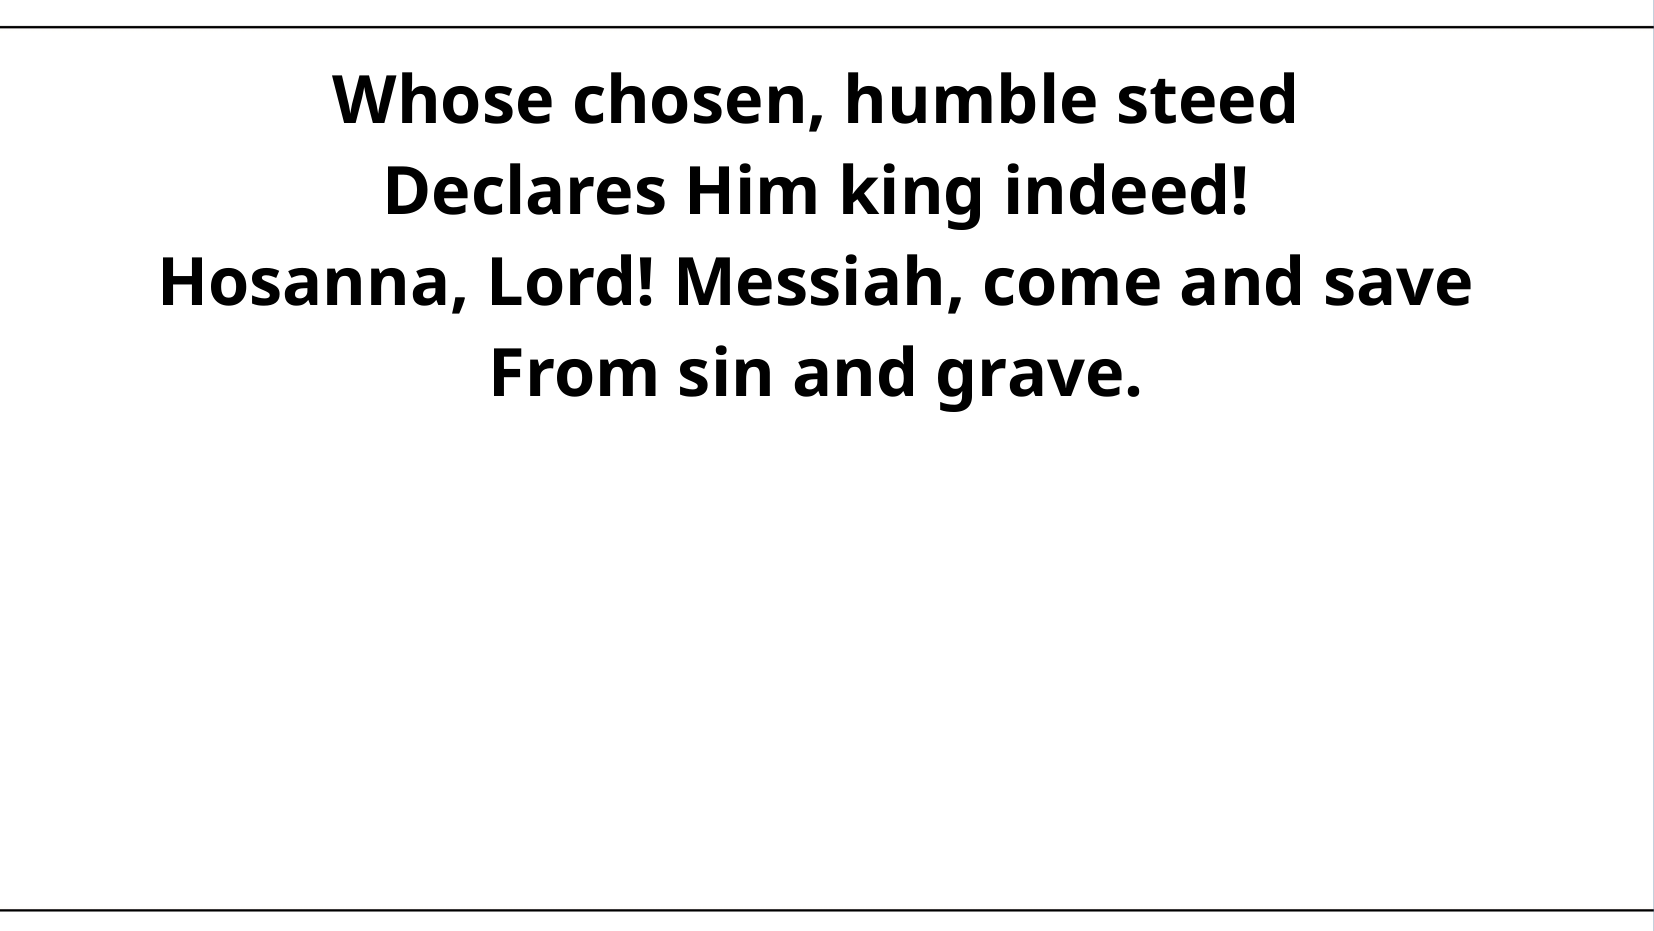

Whose chosen, humble steed
Declares Him king indeed!
Hosanna, Lord! Messiah, come and save
From sin and grave.